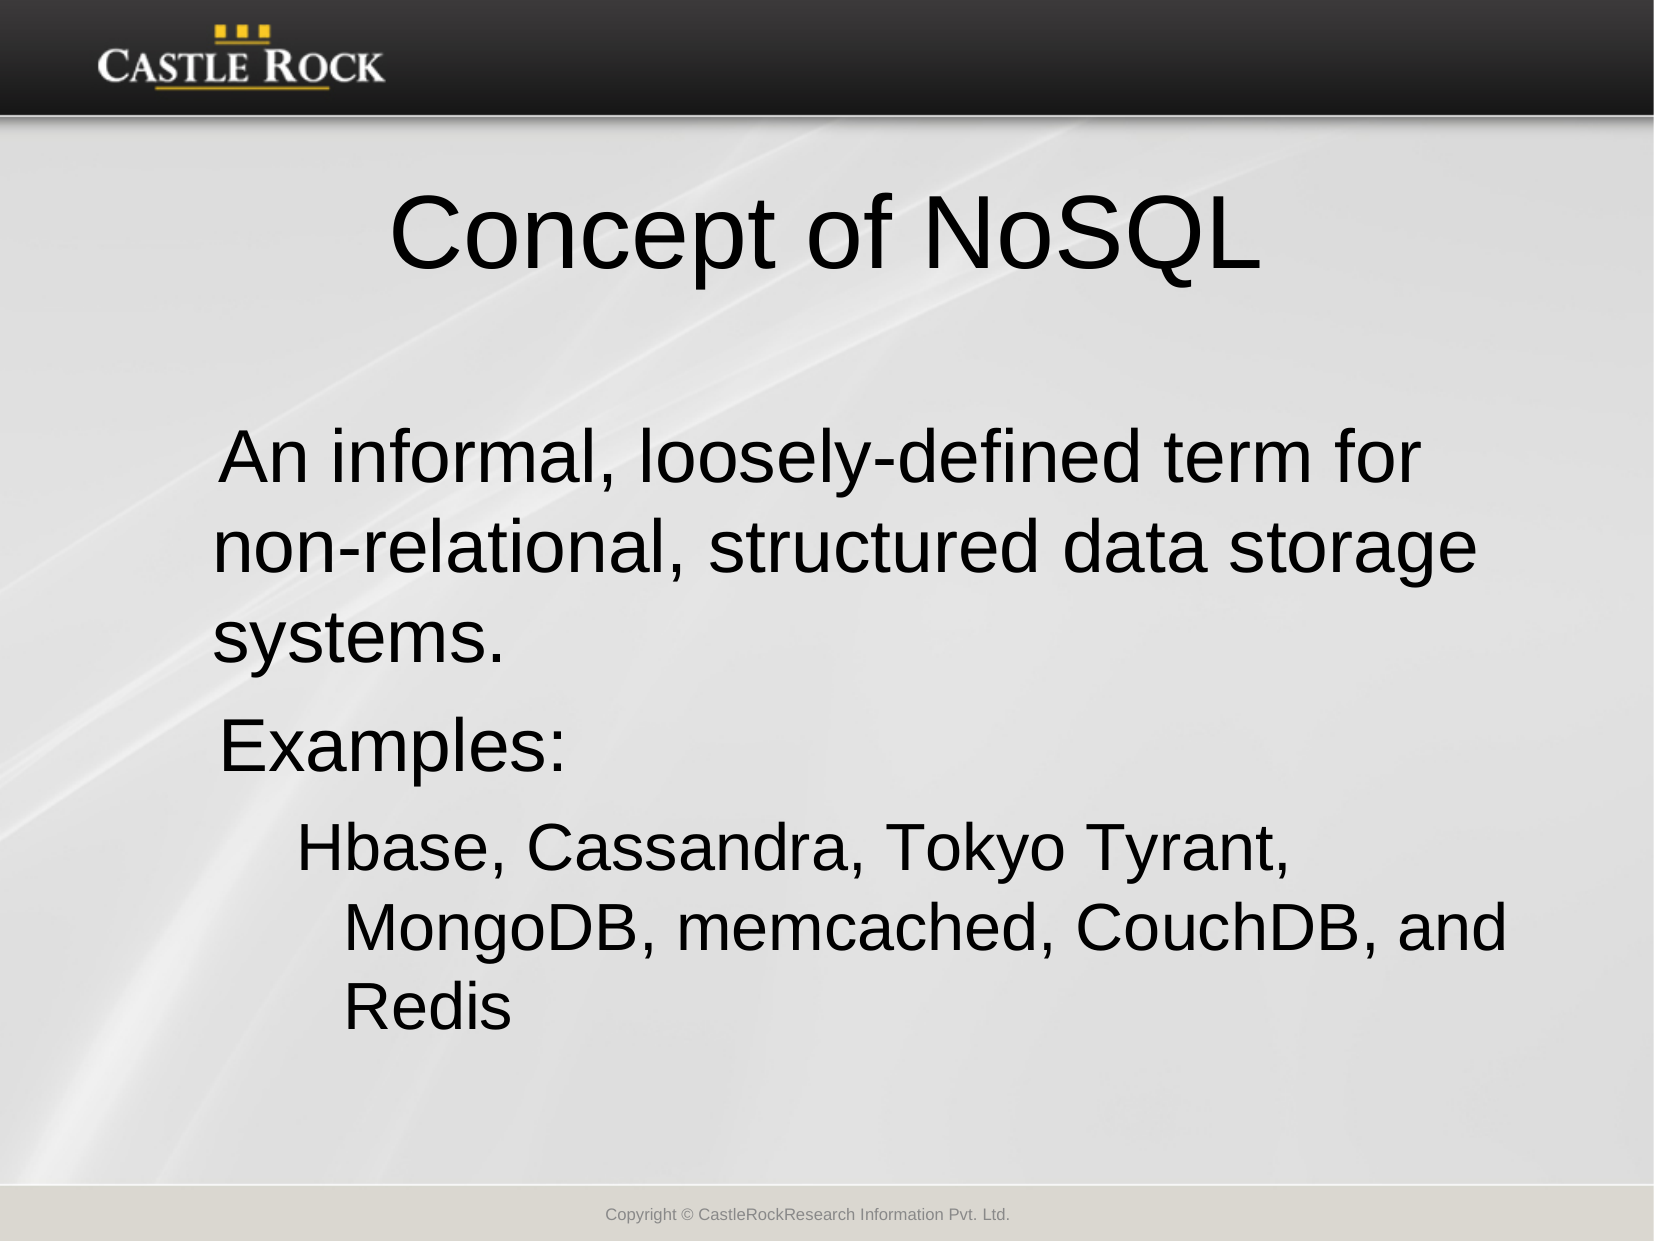

# Concept of NoSQL
 An informal, loosely-defined term for non-relational, structured data storage systems.
 Examples:
Hbase, Cassandra, Tokyo Tyrant, MongoDB, memcached, CouchDB, and Redis